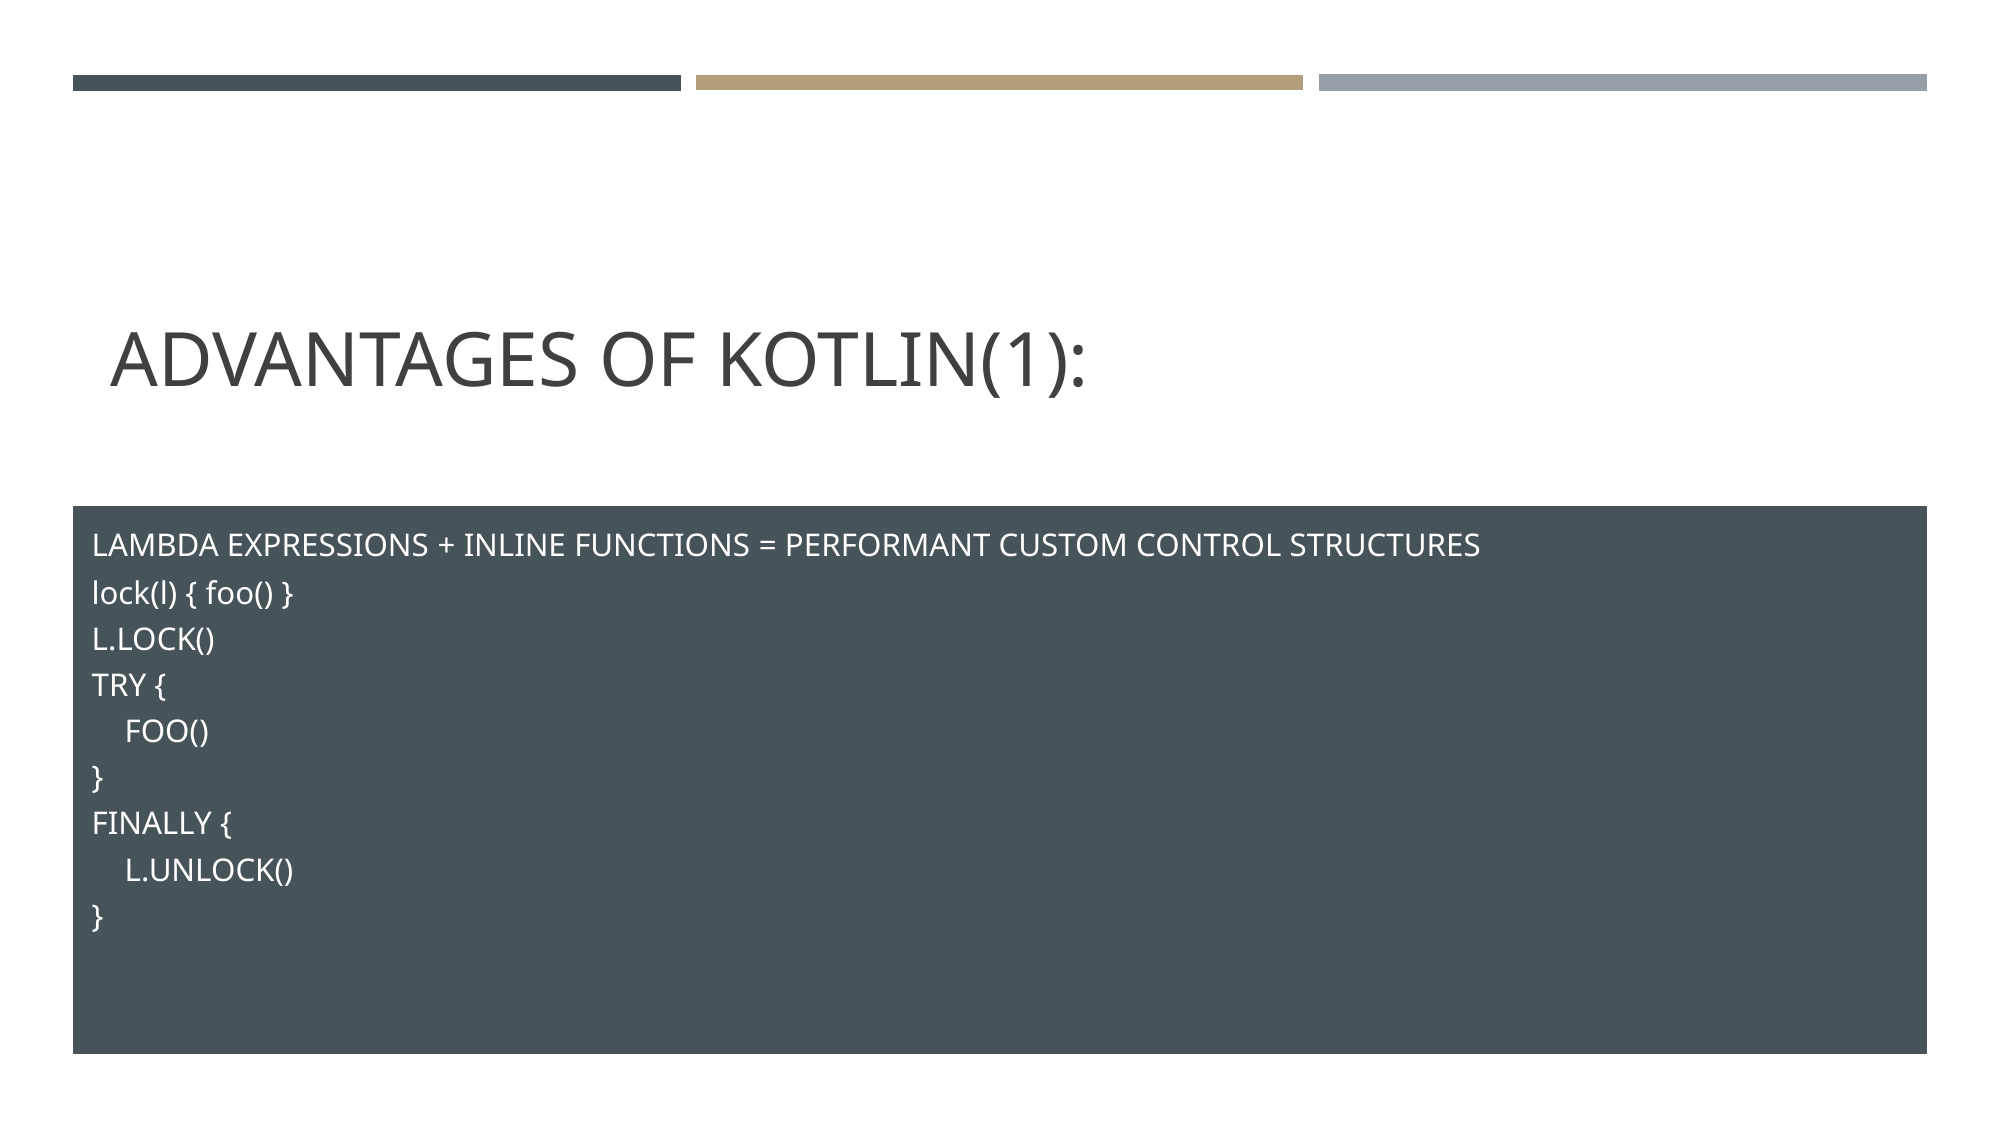

# Advantages of kotlin(1):
Lambda expressions + Inline functions = performant custom control structures
lock(l) { foo() }
l.lock()
try {
 foo()
}
finally {
 l.unlock()
}